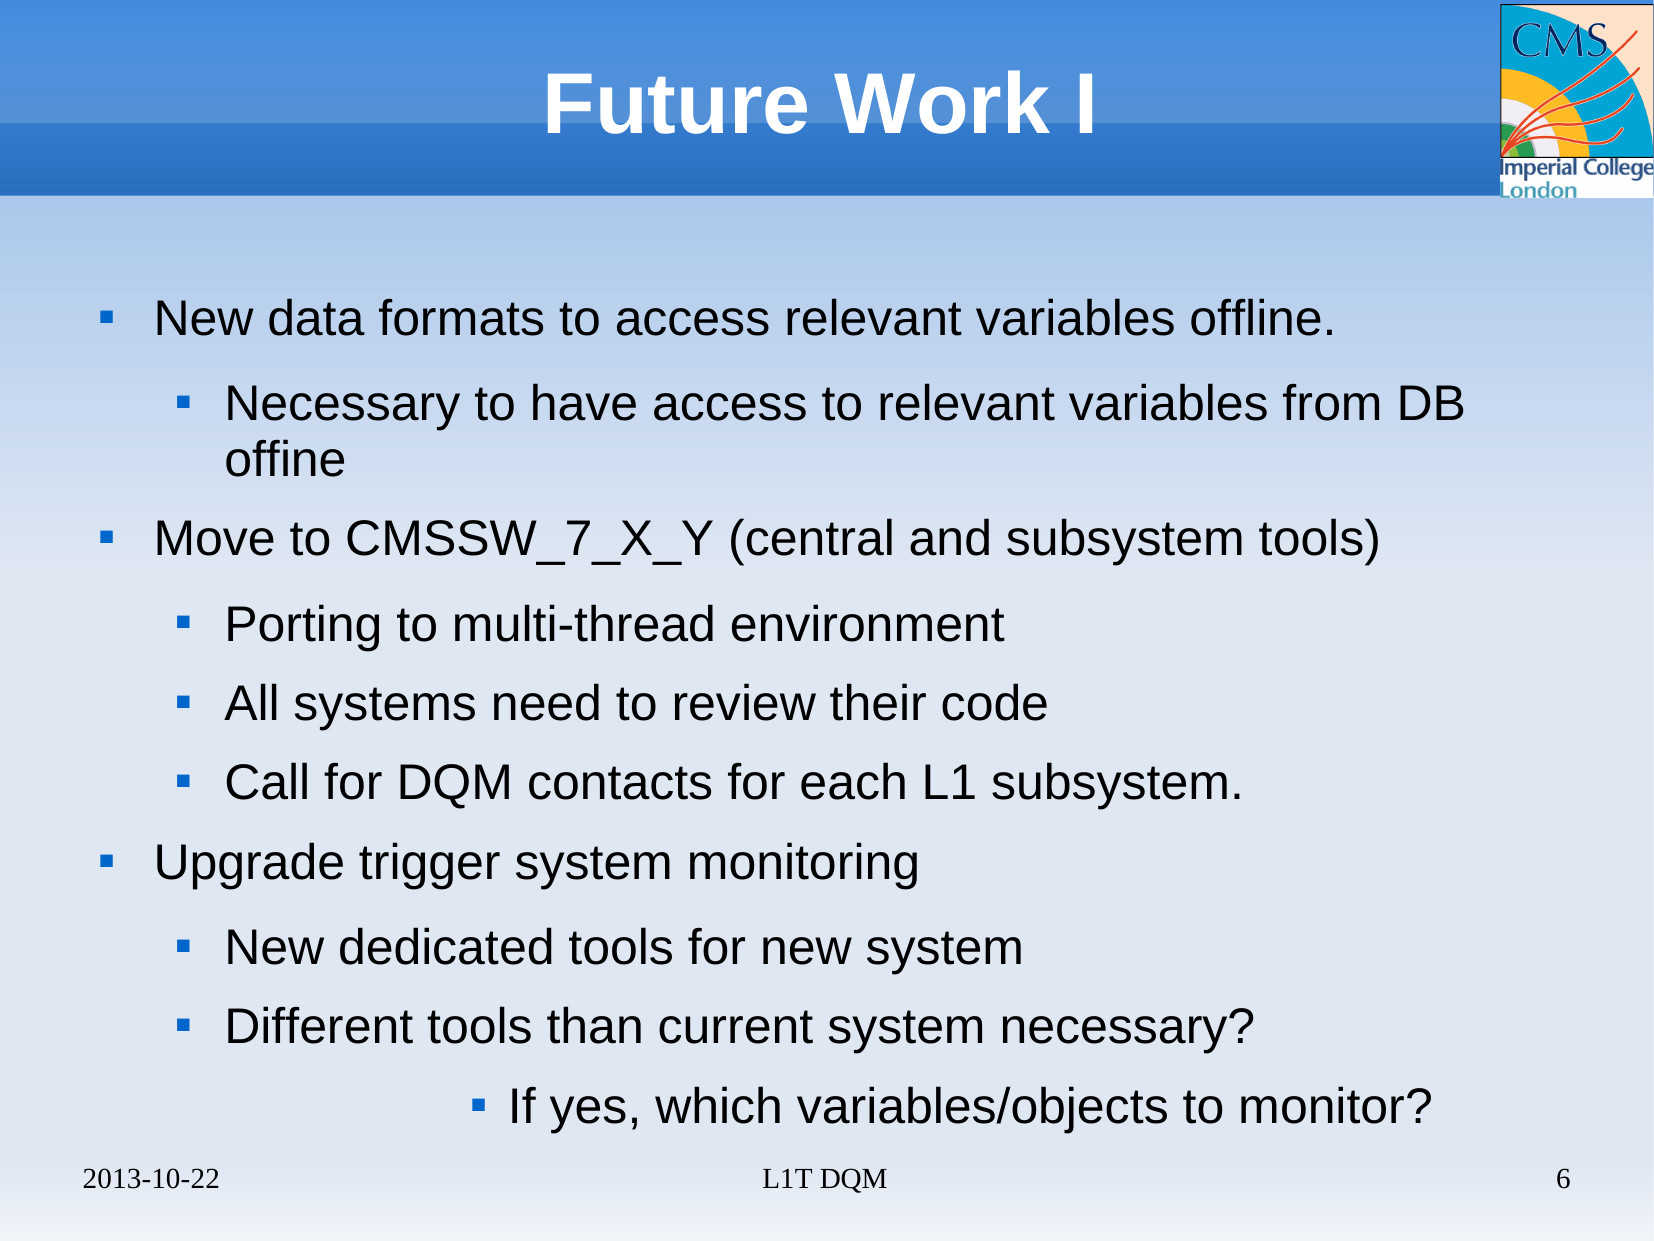

# Future Work I
New data formats to access relevant variables offline.
Necessary to have access to relevant variables from DB offine
Move to CMSSW_7_X_Y (central and subsystem tools)
Porting to multi-thread environment
All systems need to review their code
Call for DQM contacts for each L1 subsystem.
Upgrade trigger system monitoring
New dedicated tools for new system
Different tools than current system necessary?
If yes, which variables/objects to monitor?
2013-10-22
L1T DQM
6